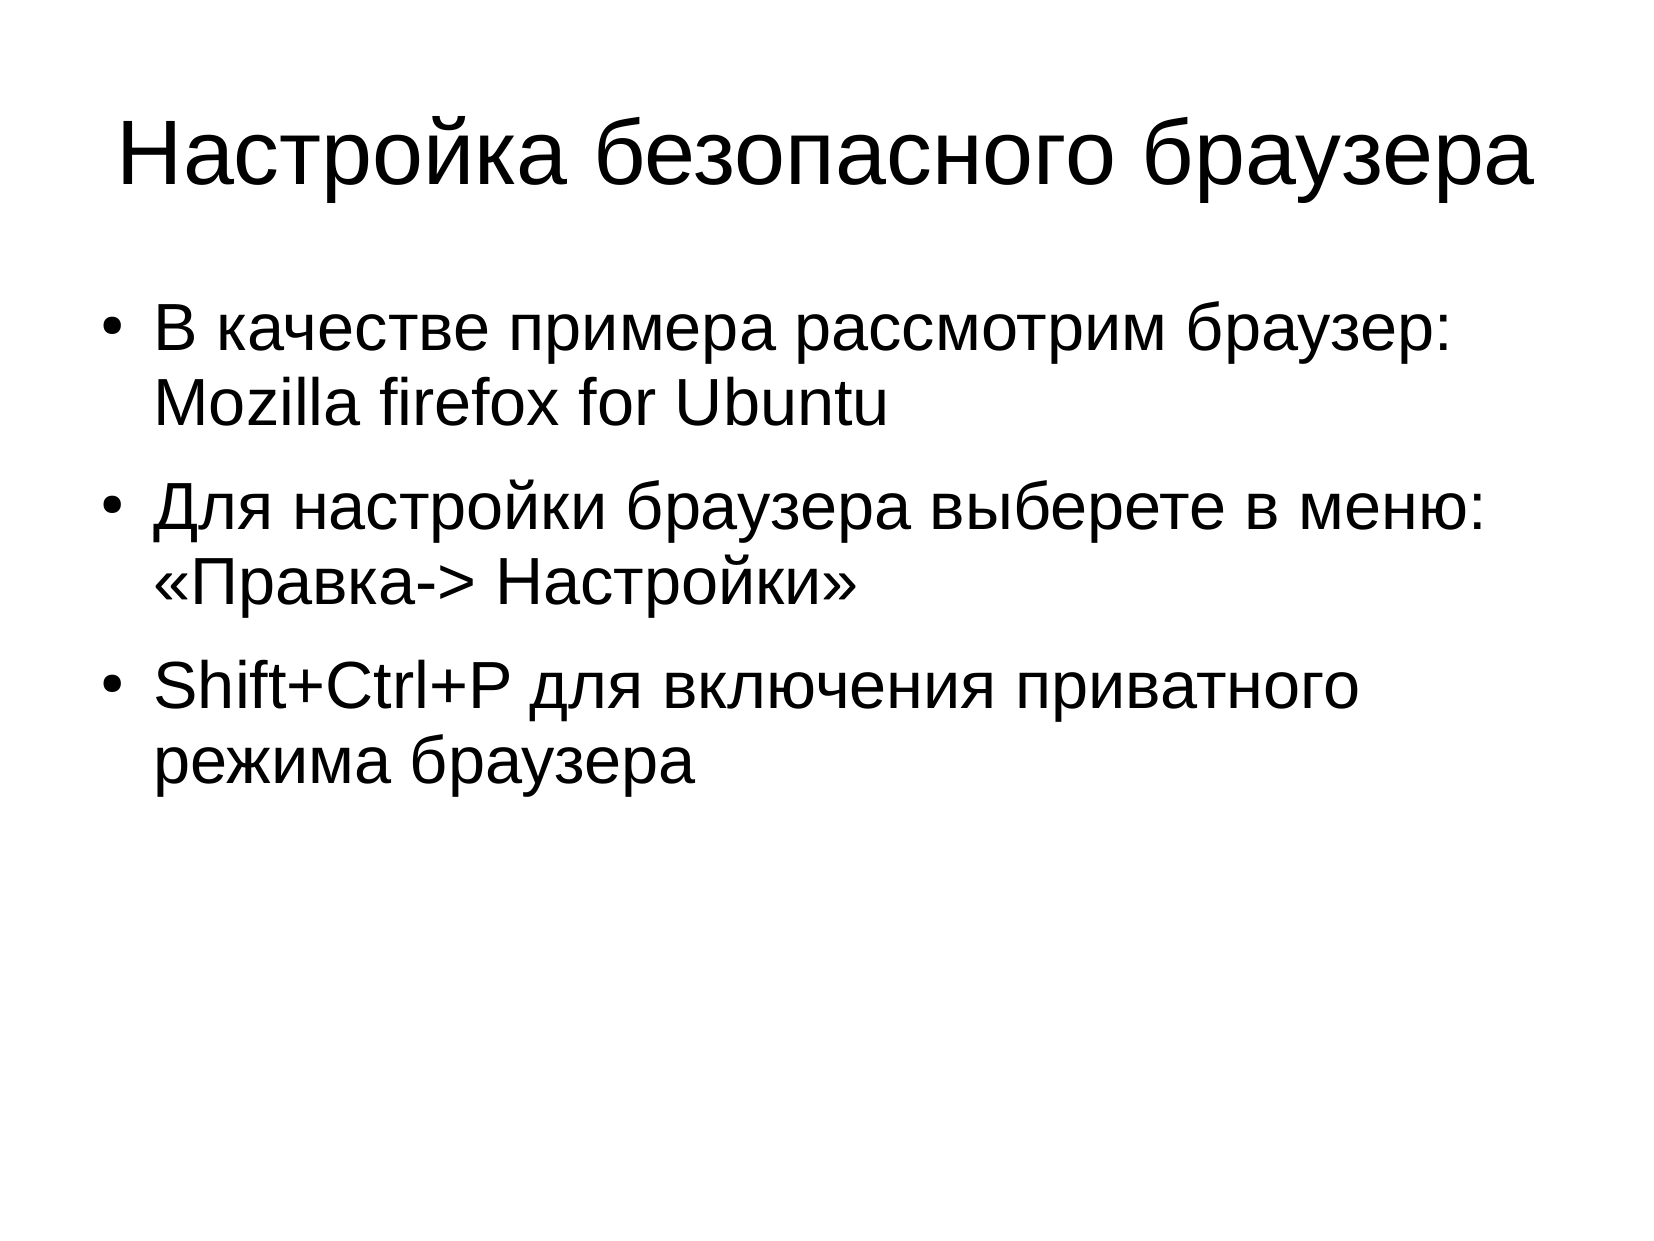

# Настройка безопасного браузера
В качестве примера рассмотрим браузер: Mozilla firefox for Ubuntu
Для настройки браузера выберете в меню: «Правка-> Настройки»
Shift+Ctrl+P для включения приватного режима браузера